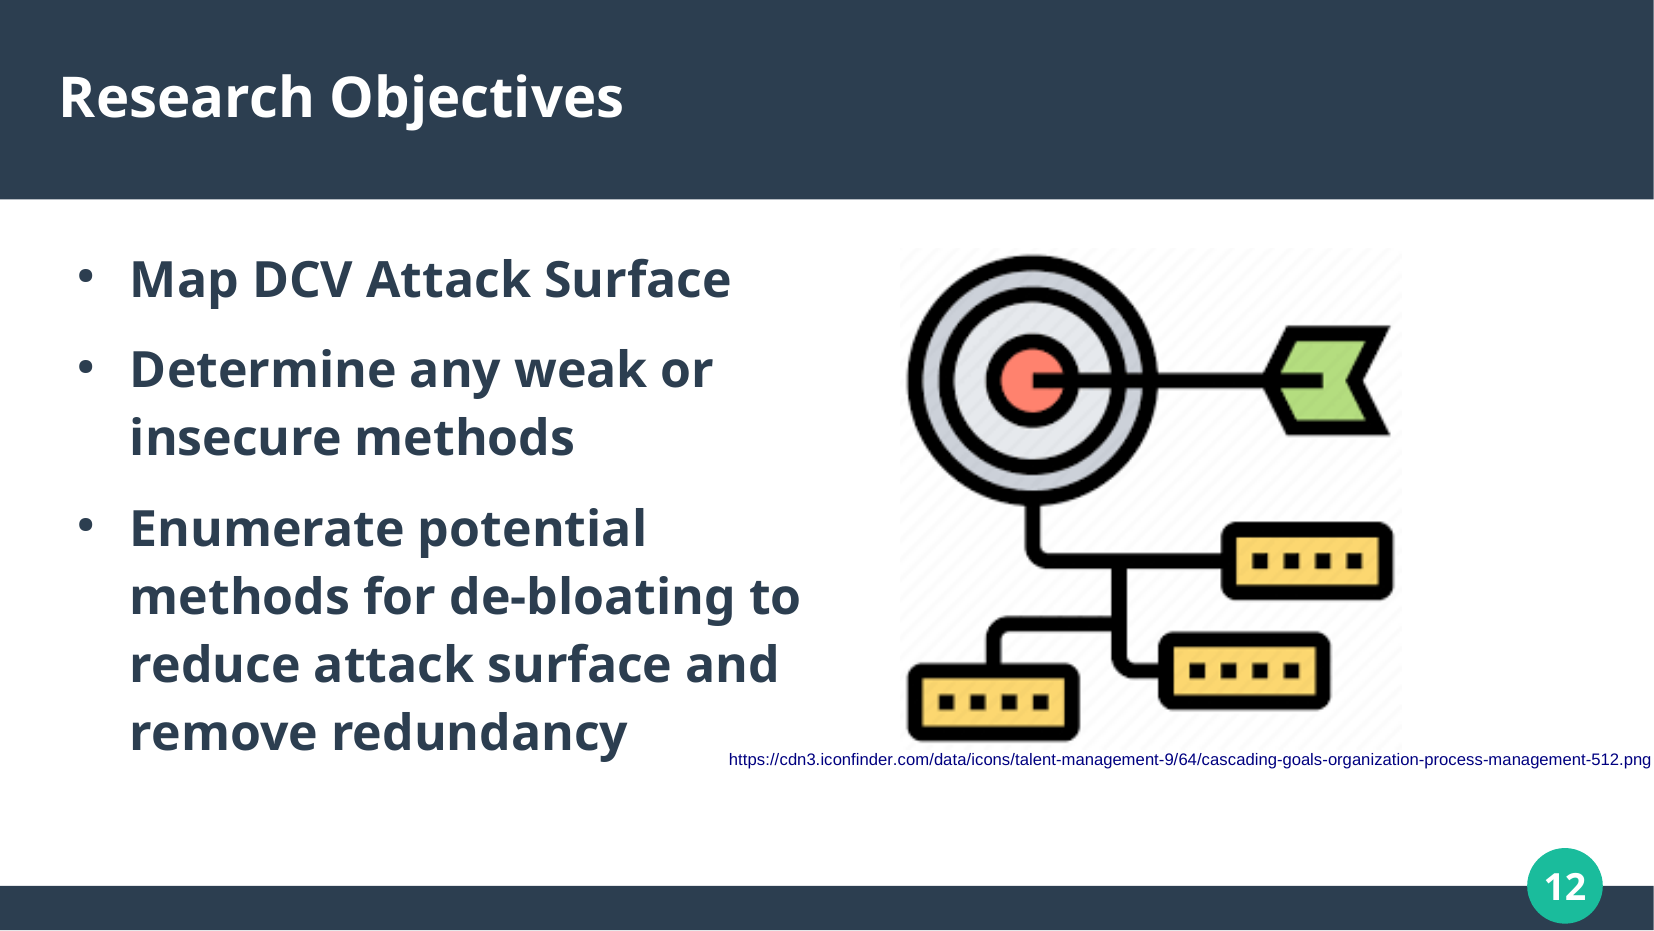

# Research Objectives
Map DCV Attack Surface
Determine any weak or insecure methods
Enumerate potential methods for de-bloating to reduce attack surface and remove redundancy
https://cdn3.iconfinder.com/data/icons/talent-management-9/64/cascading-goals-organization-process-management-512.png
12